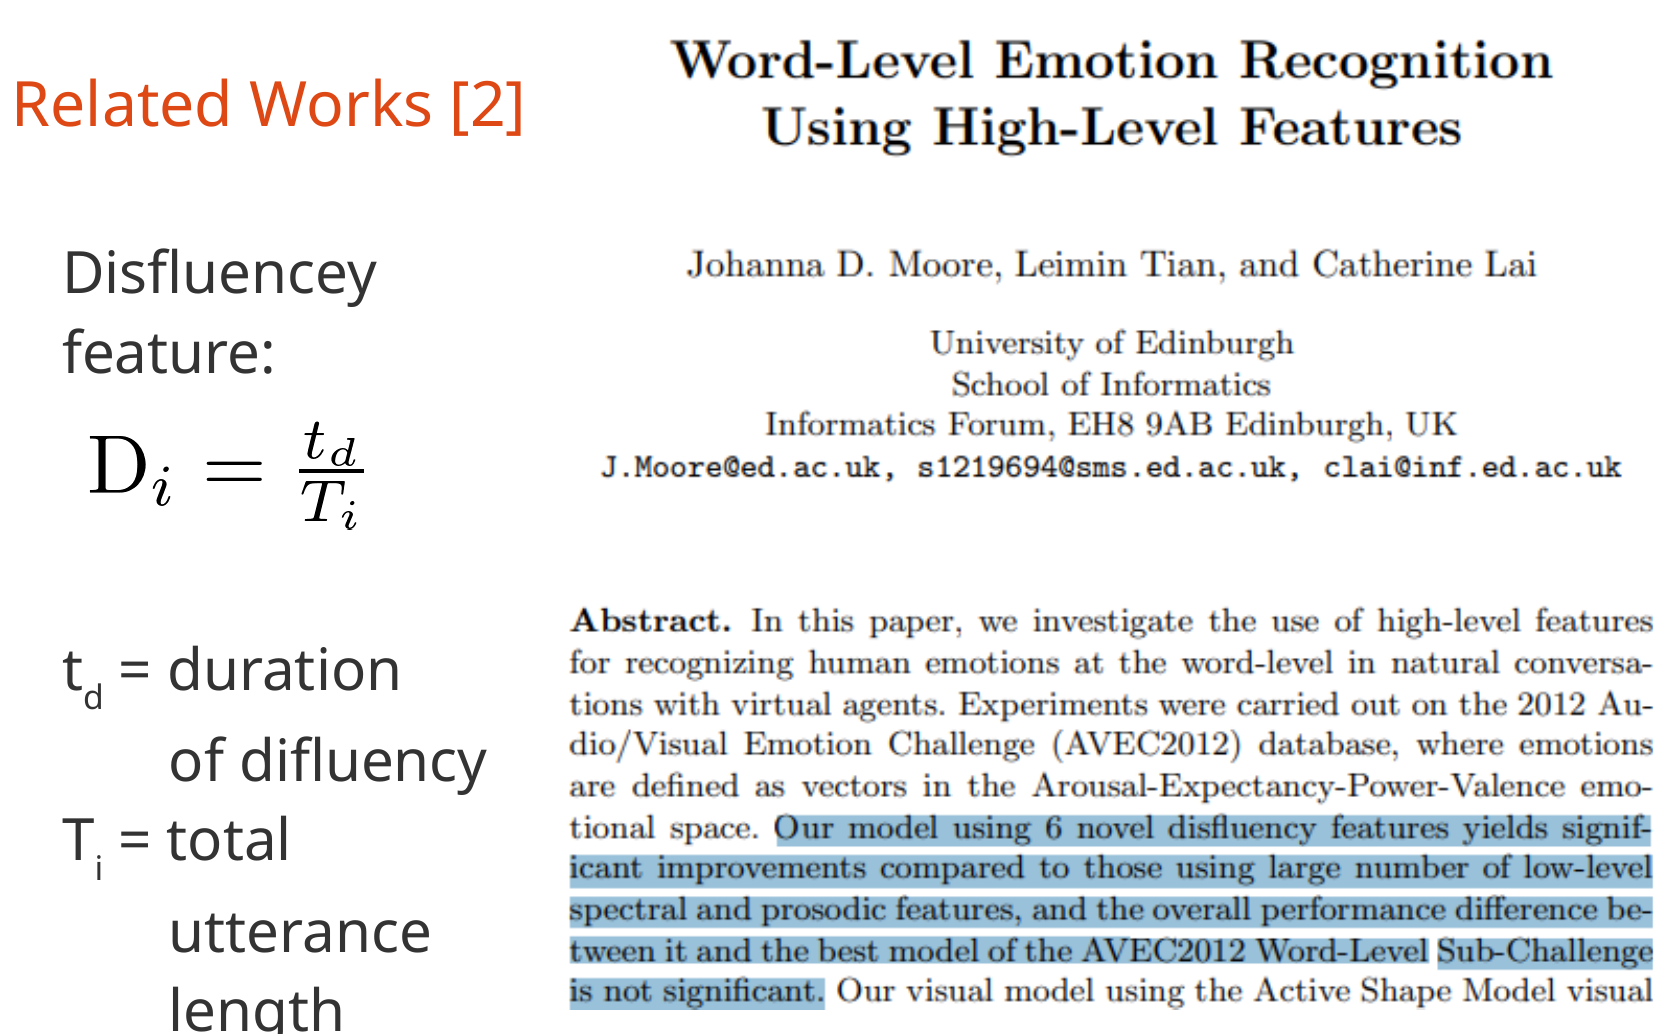

# Related Works [2]
Disfluencey feature:
td = duration
 of difluency
Ti = total
 utterance
 length
6